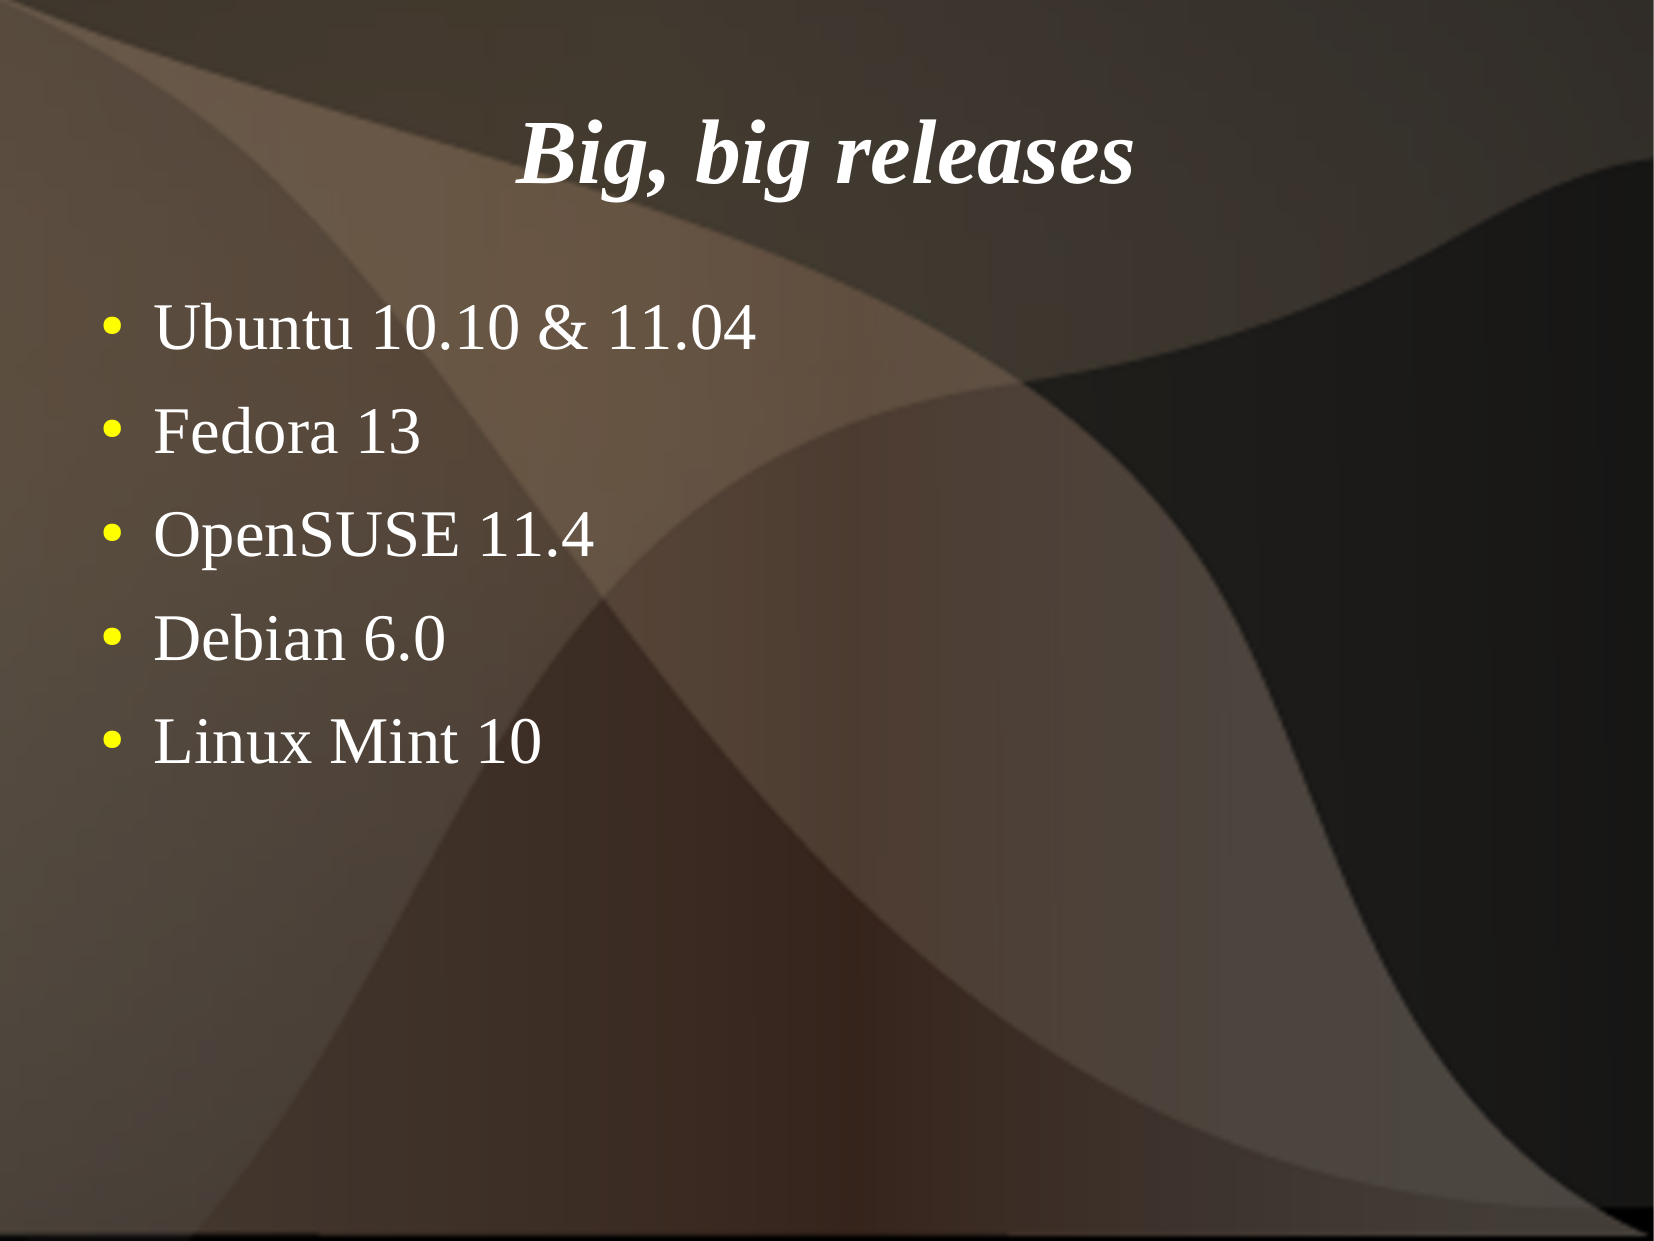

# Big, big releases
Ubuntu 10.10 & 11.04
Fedora 13
OpenSUSE 11.4
Debian 6.0
Linux Mint 10